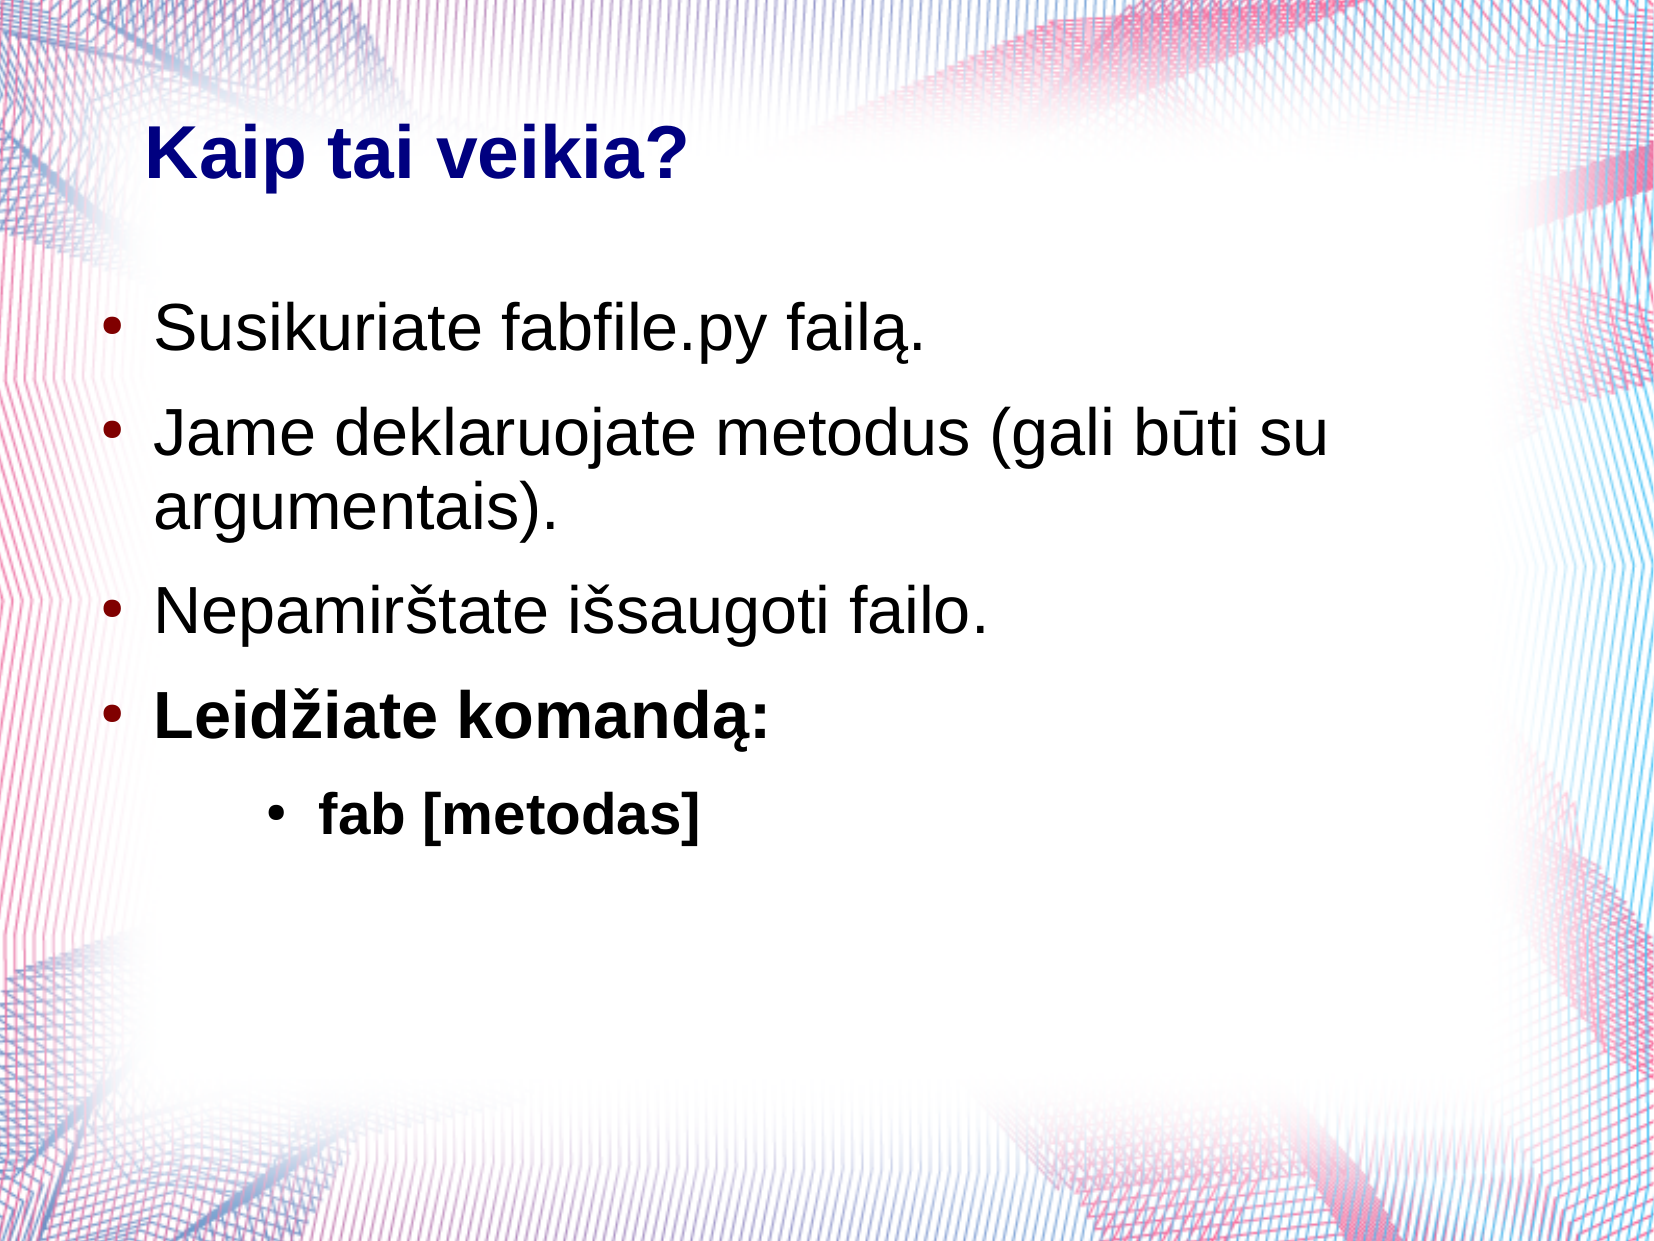

# Kaip tai veikia?
Susikuriate fabfile.py failą.
Jame deklaruojate metodus (gali būti su argumentais).
Nepamirštate išsaugoti failo.
Leidžiate komandą:
fab [metodas]